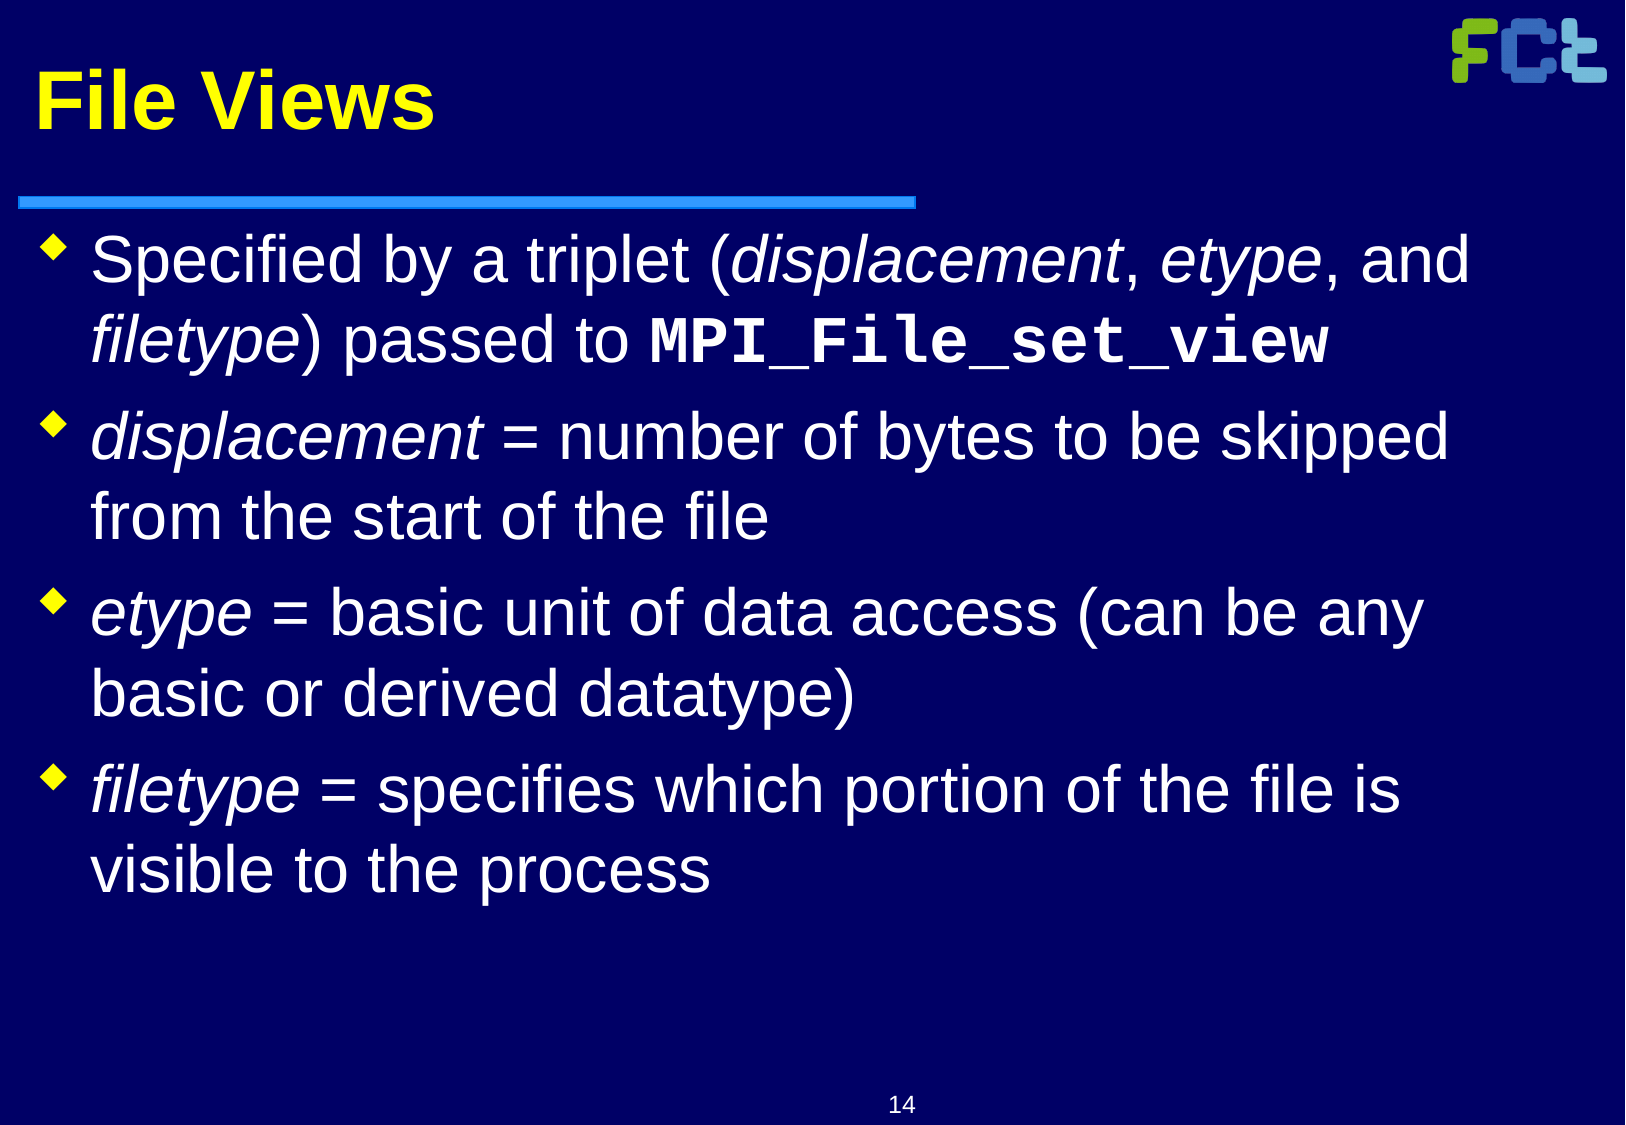

# File Views
Specified by a triplet (displacement, etype, and filetype) passed to MPI_File_set_view
displacement = number of bytes to be skipped from the start of the file
etype = basic unit of data access (can be any basic or derived datatype)
filetype = specifies which portion of the file is visible to the process